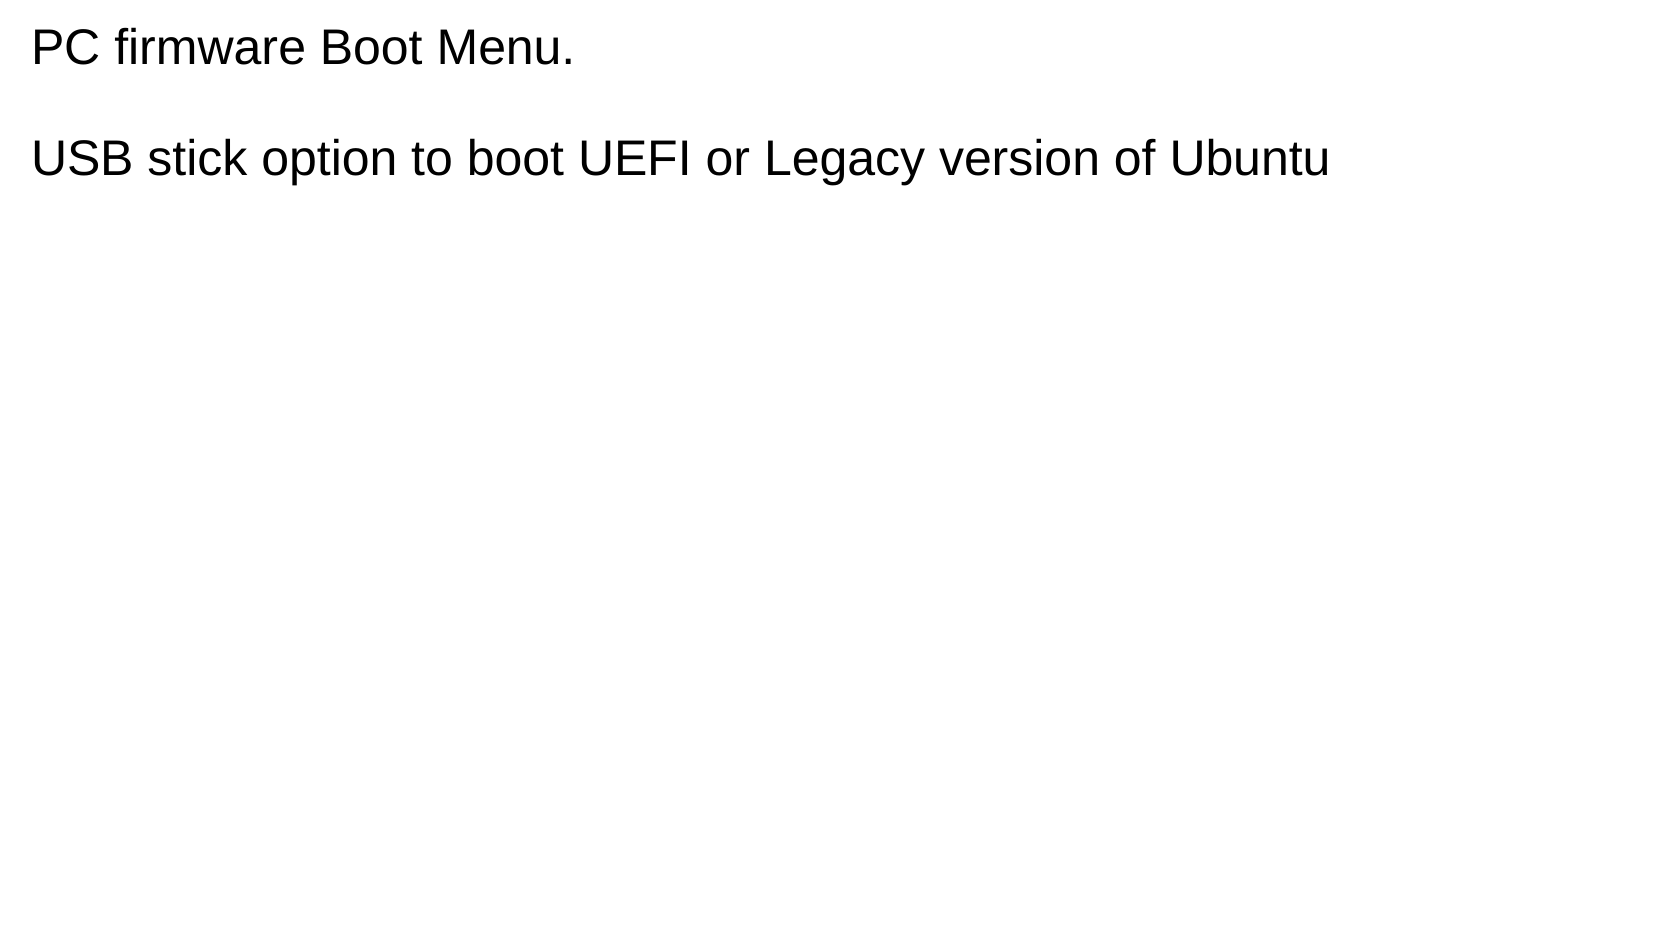

# PC firmware Boot Menu.
USB stick option to boot UEFI or Legacy version of Ubuntu